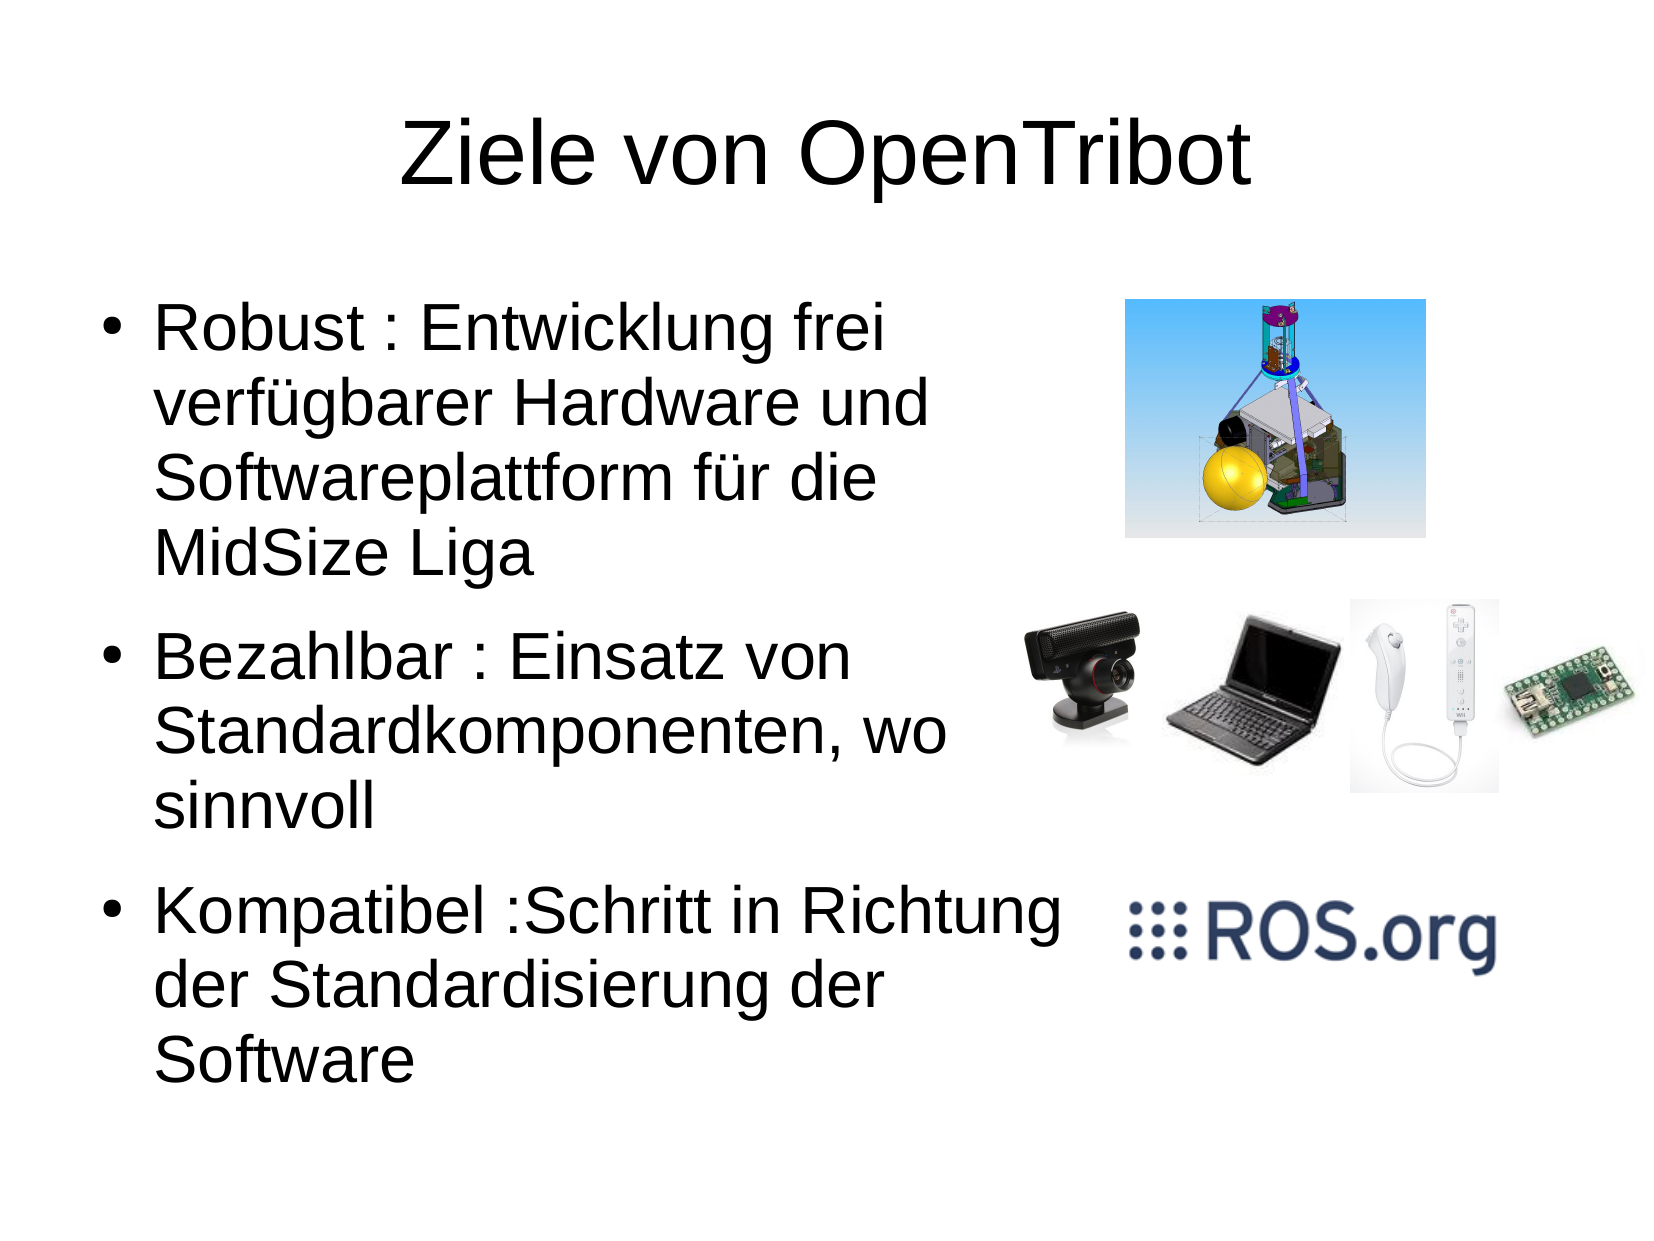

# Ziele von OpenTribot
Robust : Entwicklung frei verfügbarer Hardware und Softwareplattform für die MidSize Liga
Bezahlbar : Einsatz von Standardkomponenten, wo sinnvoll
Kompatibel :Schritt in Richtung der Standardisierung der Software
5